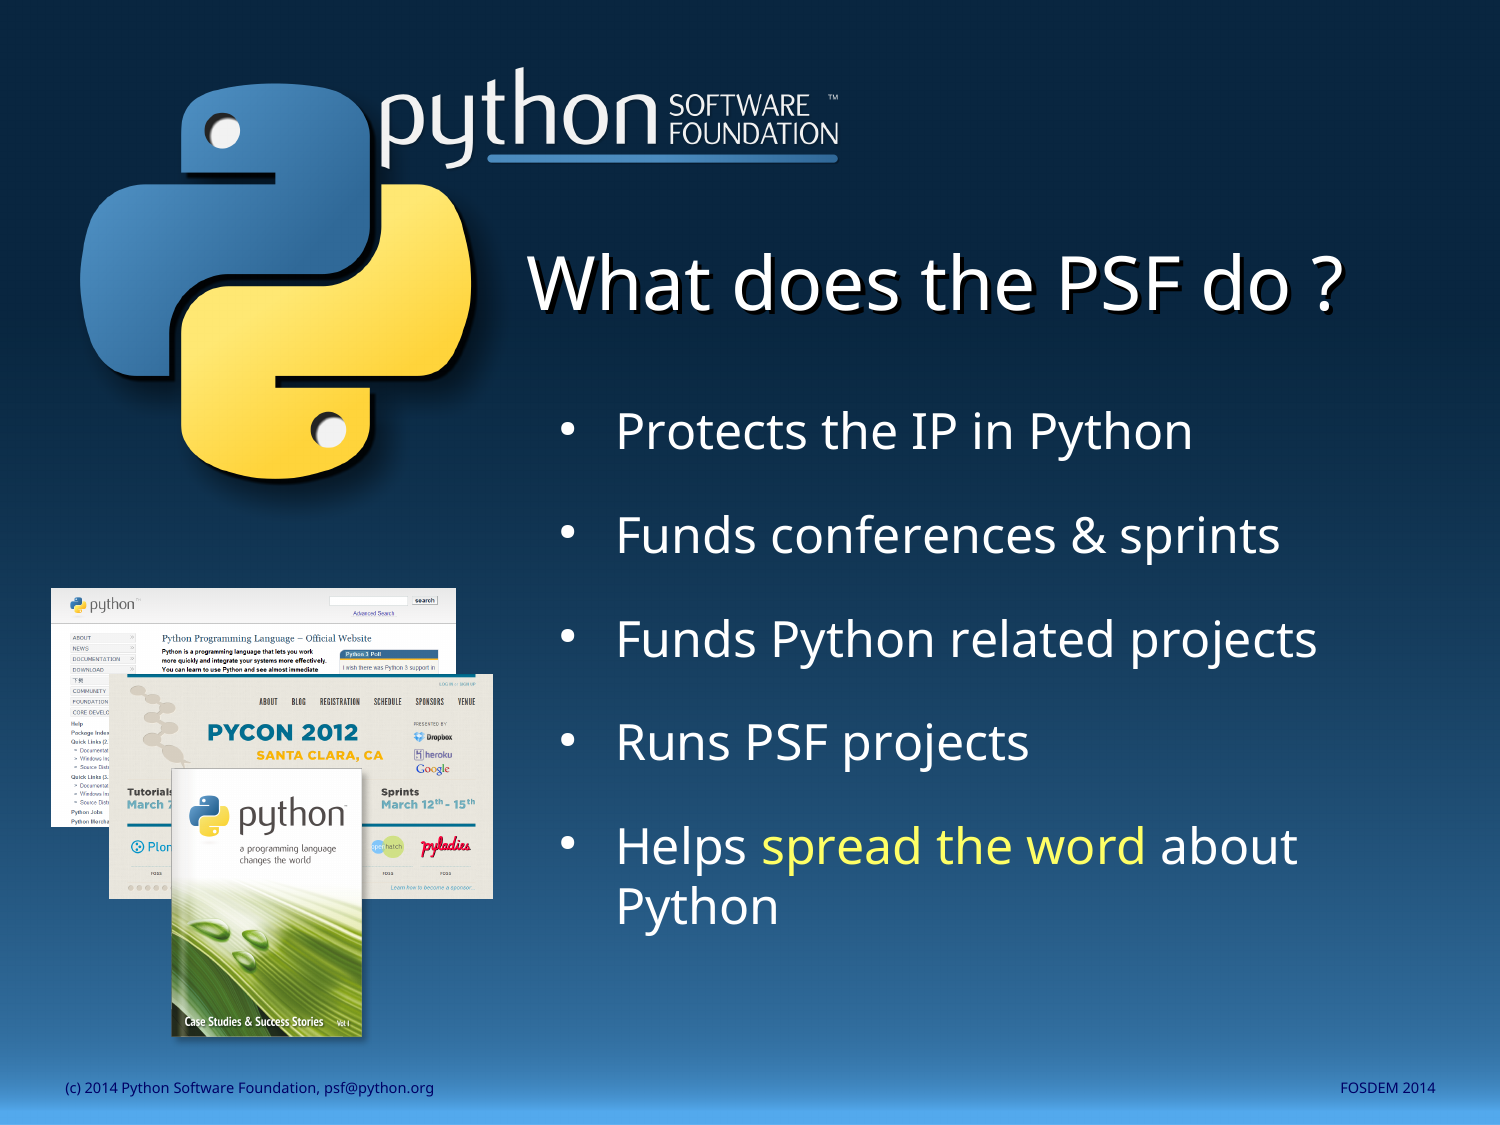

# What does the PSF do ?
Protects the IP in Python
Funds conferences & sprints
Funds Python related projects
Runs PSF projects
Helps spread the word about Python